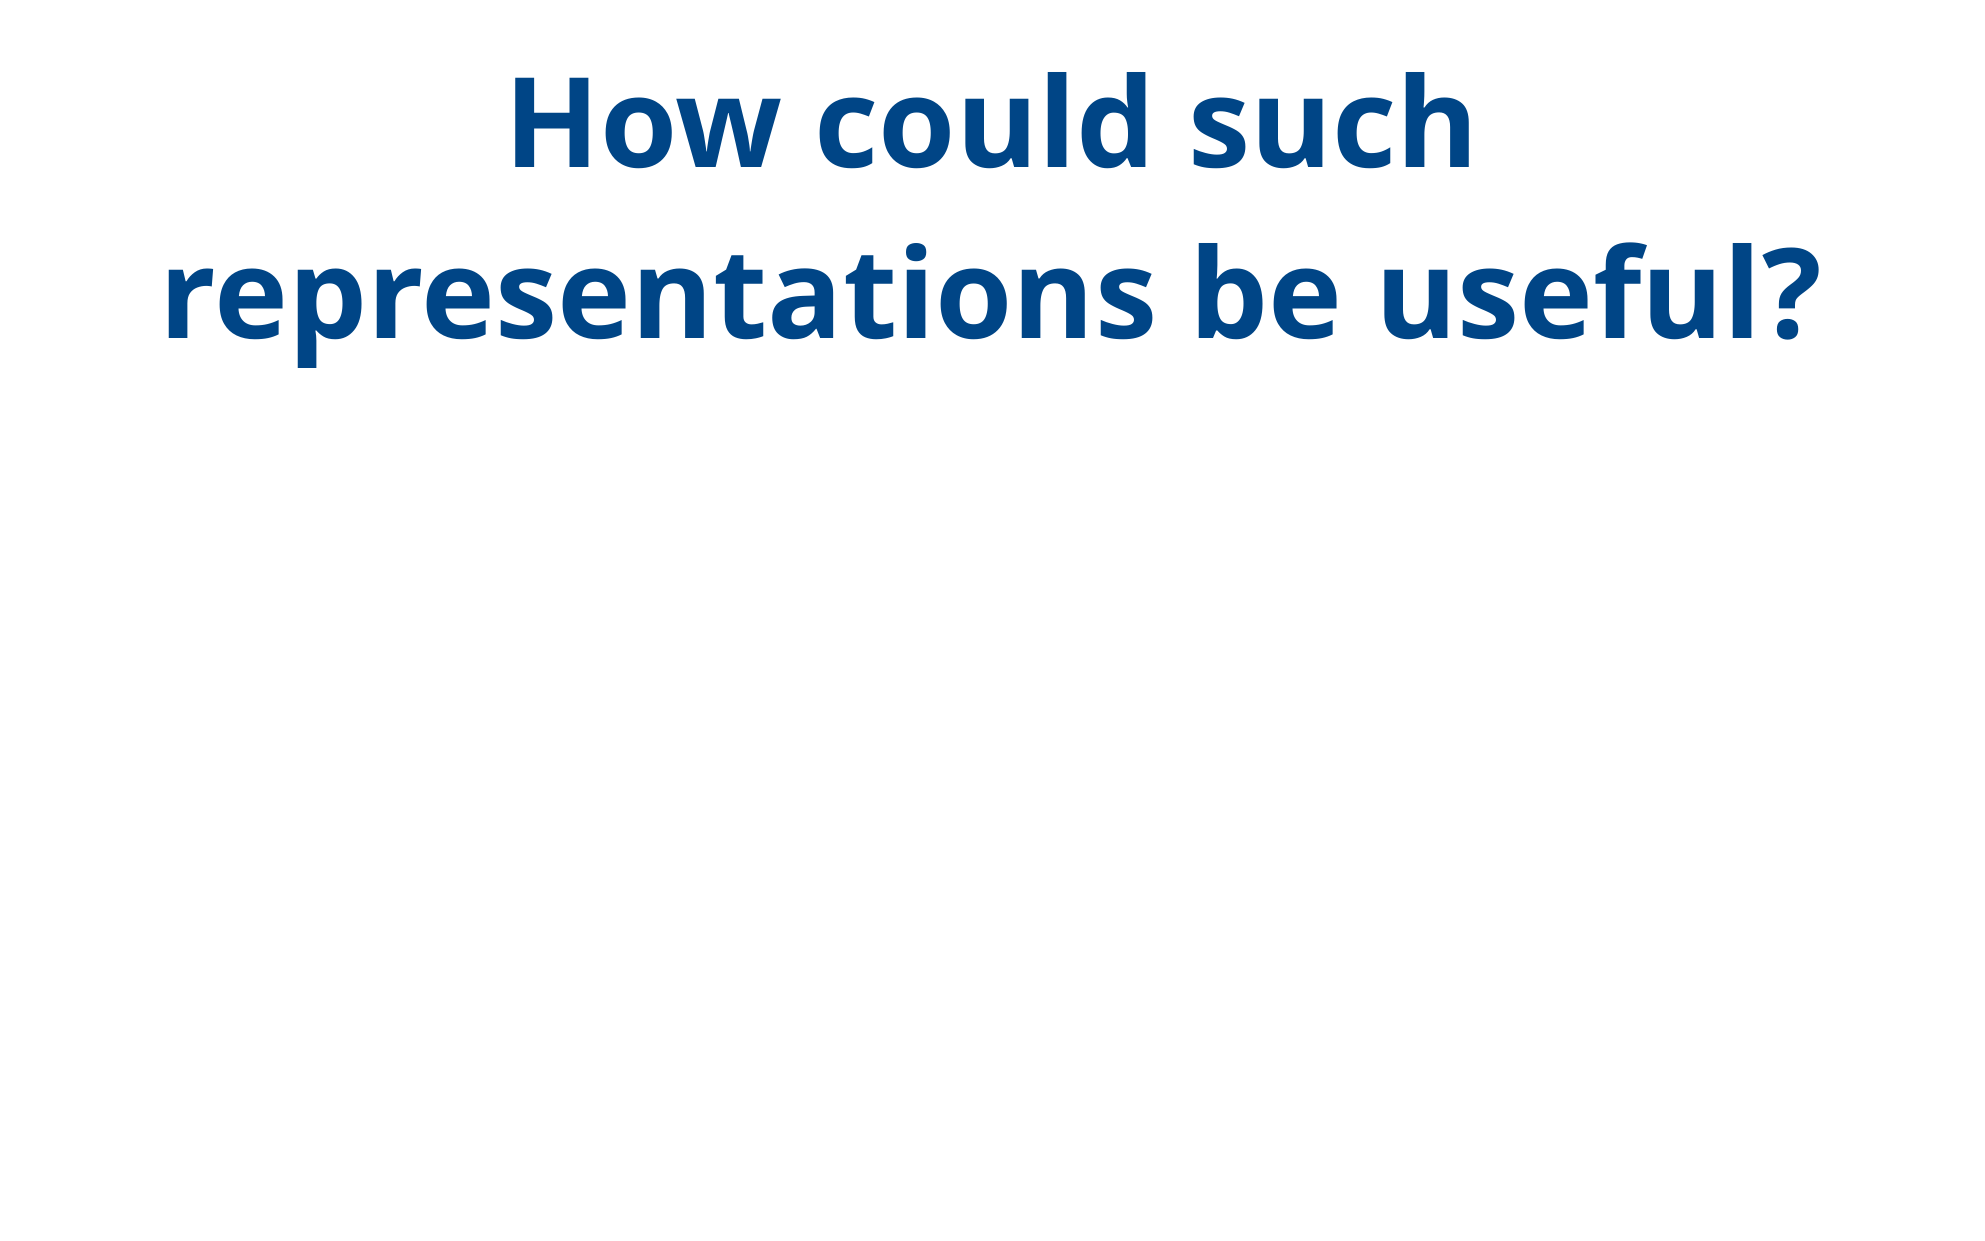

# How could such representations be useful?